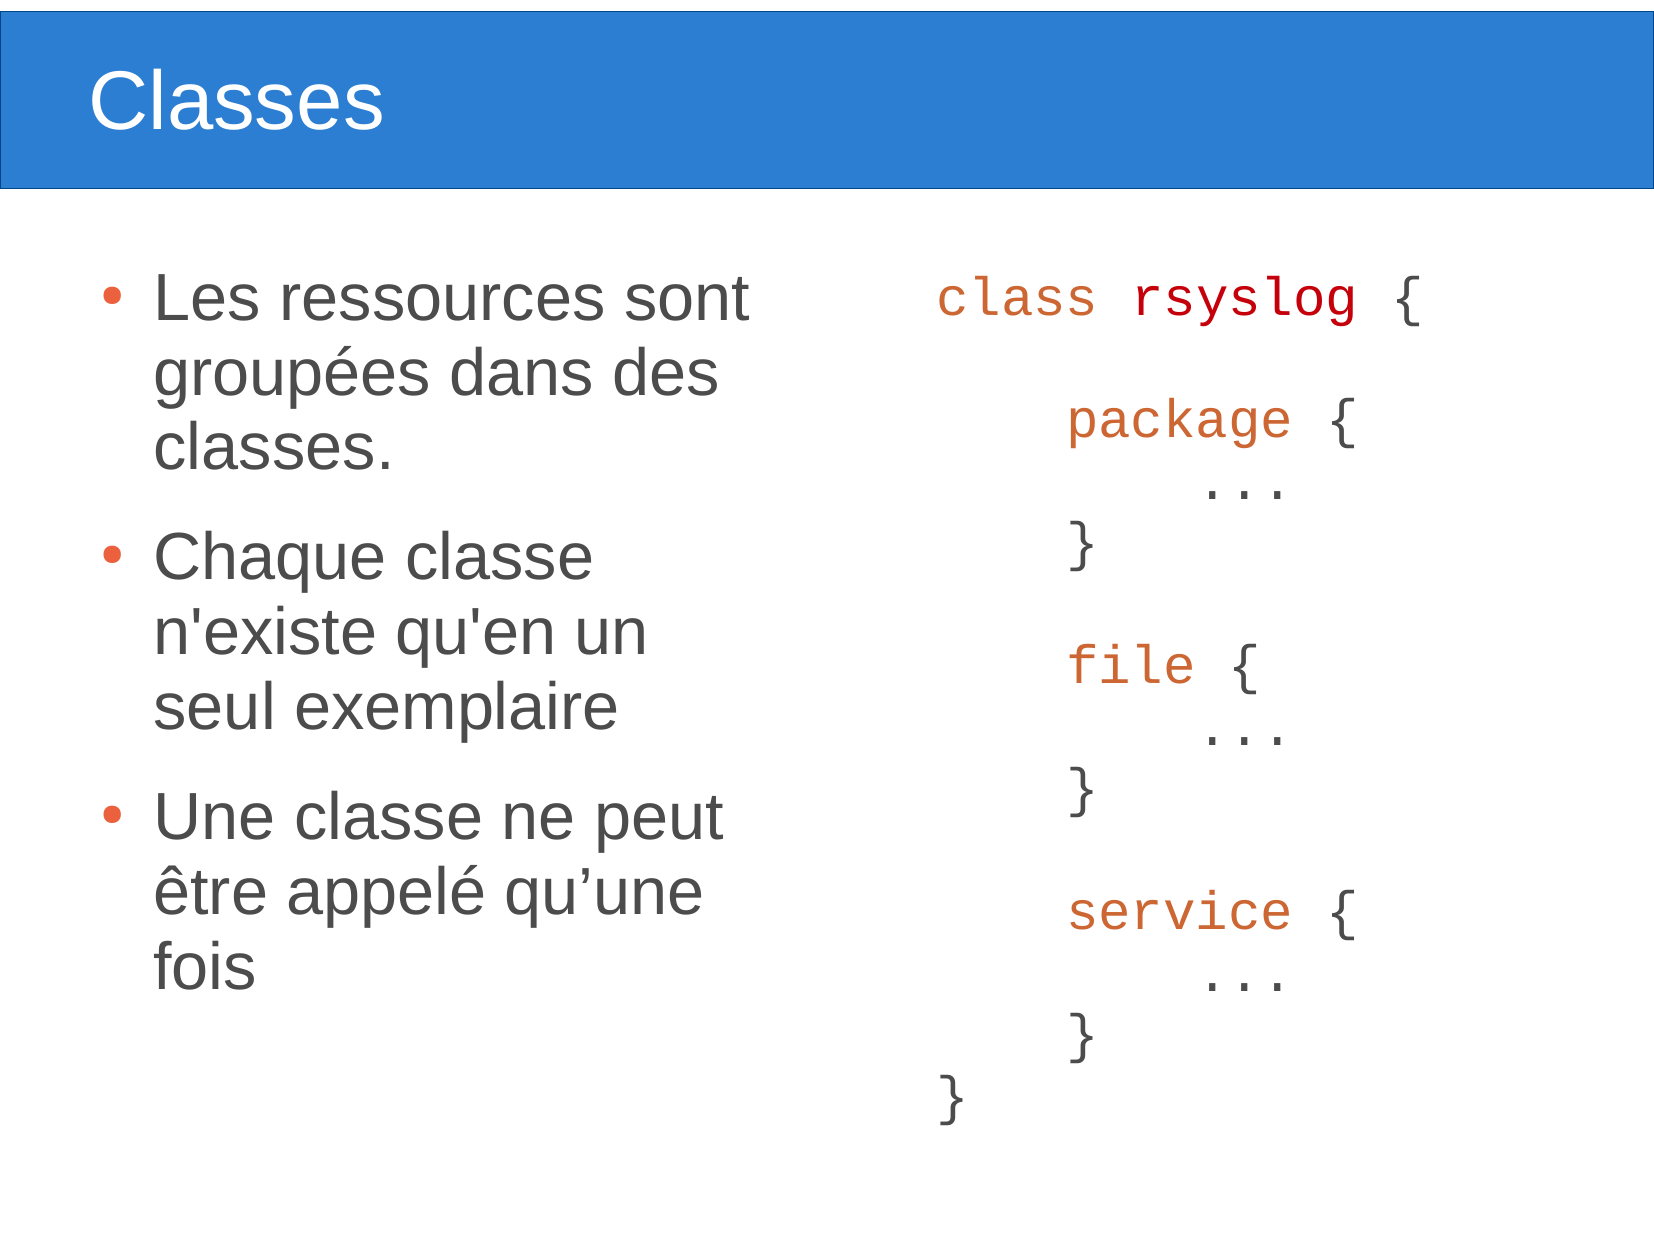

# Classes
class rsyslog {
 package {
 ...
 }
 file {
 ...
 }
 service {
 ...
 }
}
Les ressources sont groupées dans des classes.
Chaque classe n'existe qu'en un seul exemplaire
Une classe ne peut être appelé qu’une fois